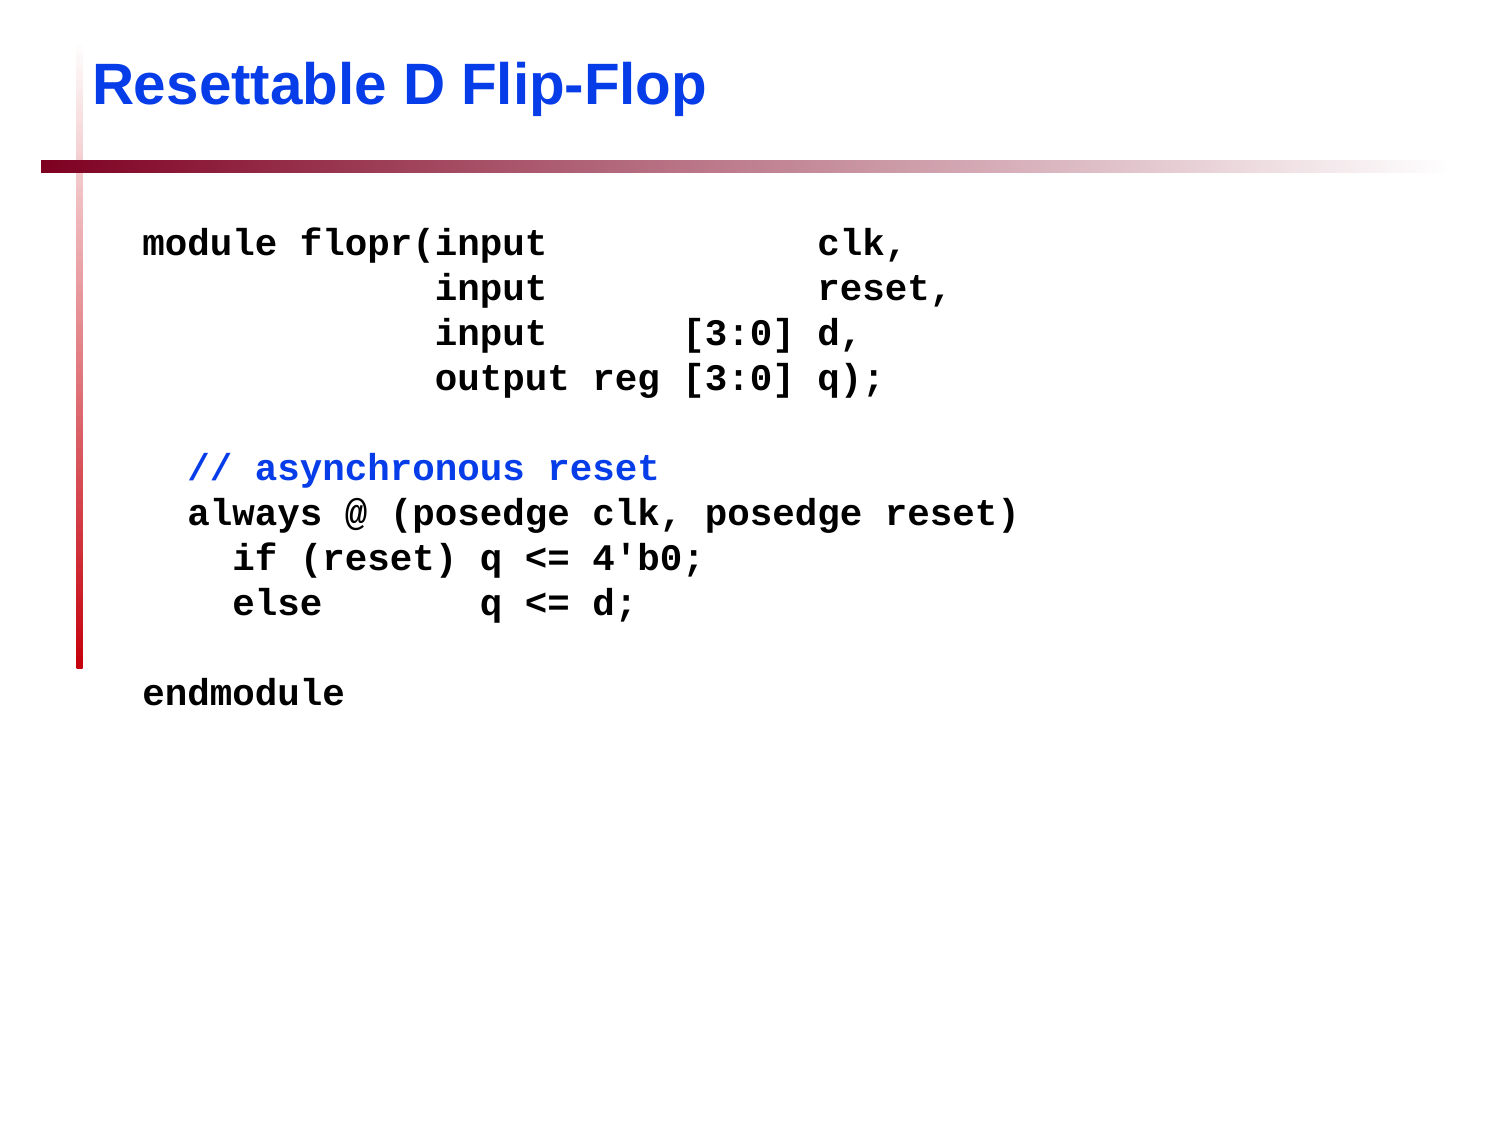

# Resettable D Flip-Flop
module flopr(input clk,
 input reset,
 input [3:0] d,
 output reg [3:0] q);
 // asynchronous reset
 always @ (posedge clk, posedge reset)
 if (reset) q <= 4'b0;
 else q <= d;
endmodule